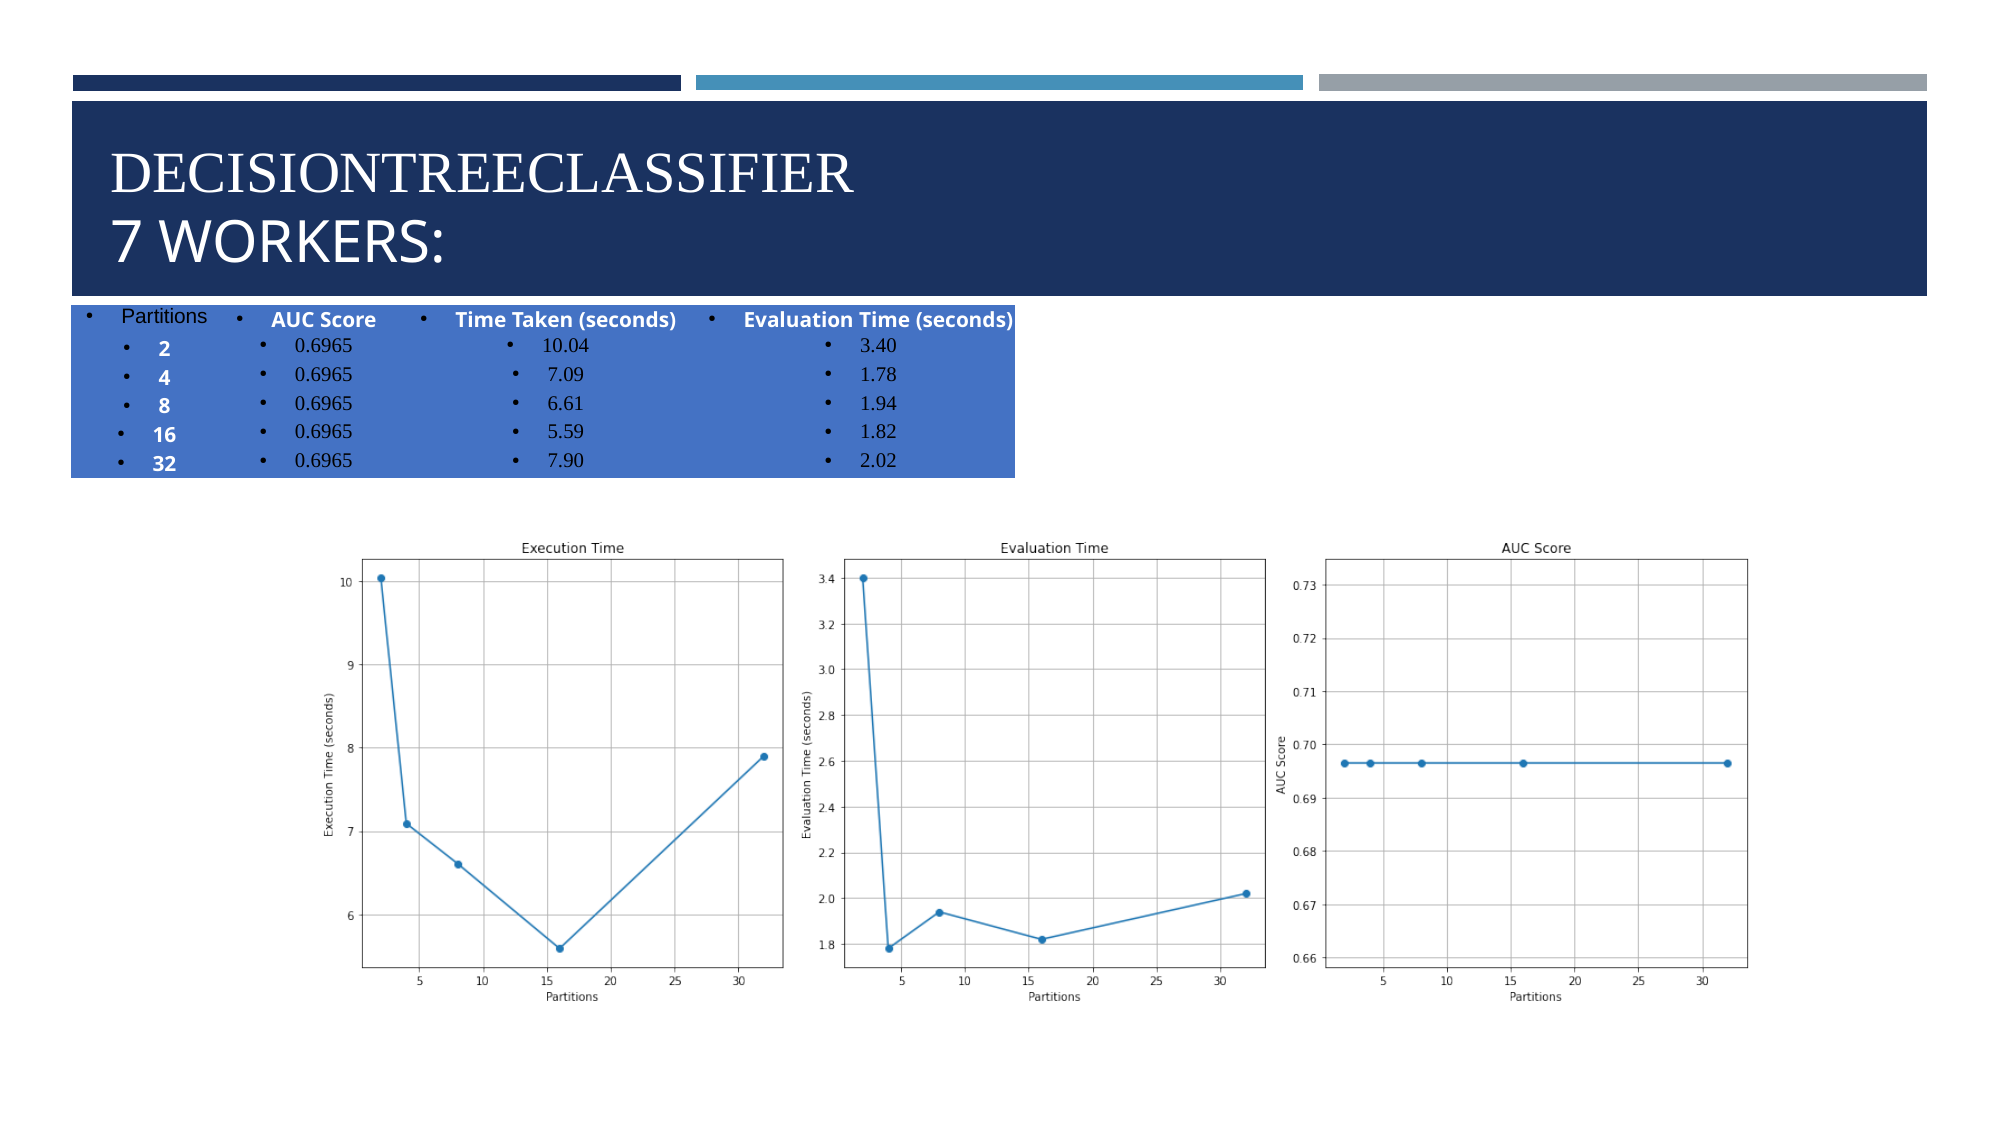

# DecisionTreeClassifier 7 workers:
| Partitions | AUC Score | Time Taken (seconds) | Evaluation Time (seconds) |
| --- | --- | --- | --- |
| 2 | 0.6965 | 10.04 | 3.40 |
| 4 | 0.6965 | 7.09 | 1.78 |
| 8 | 0.6965 | 6.61 | 1.94 |
| 16 | 0.6965 | 5.59 | 1.82 |
| 32 | 0.6965 | 7.90 | 2.02 |